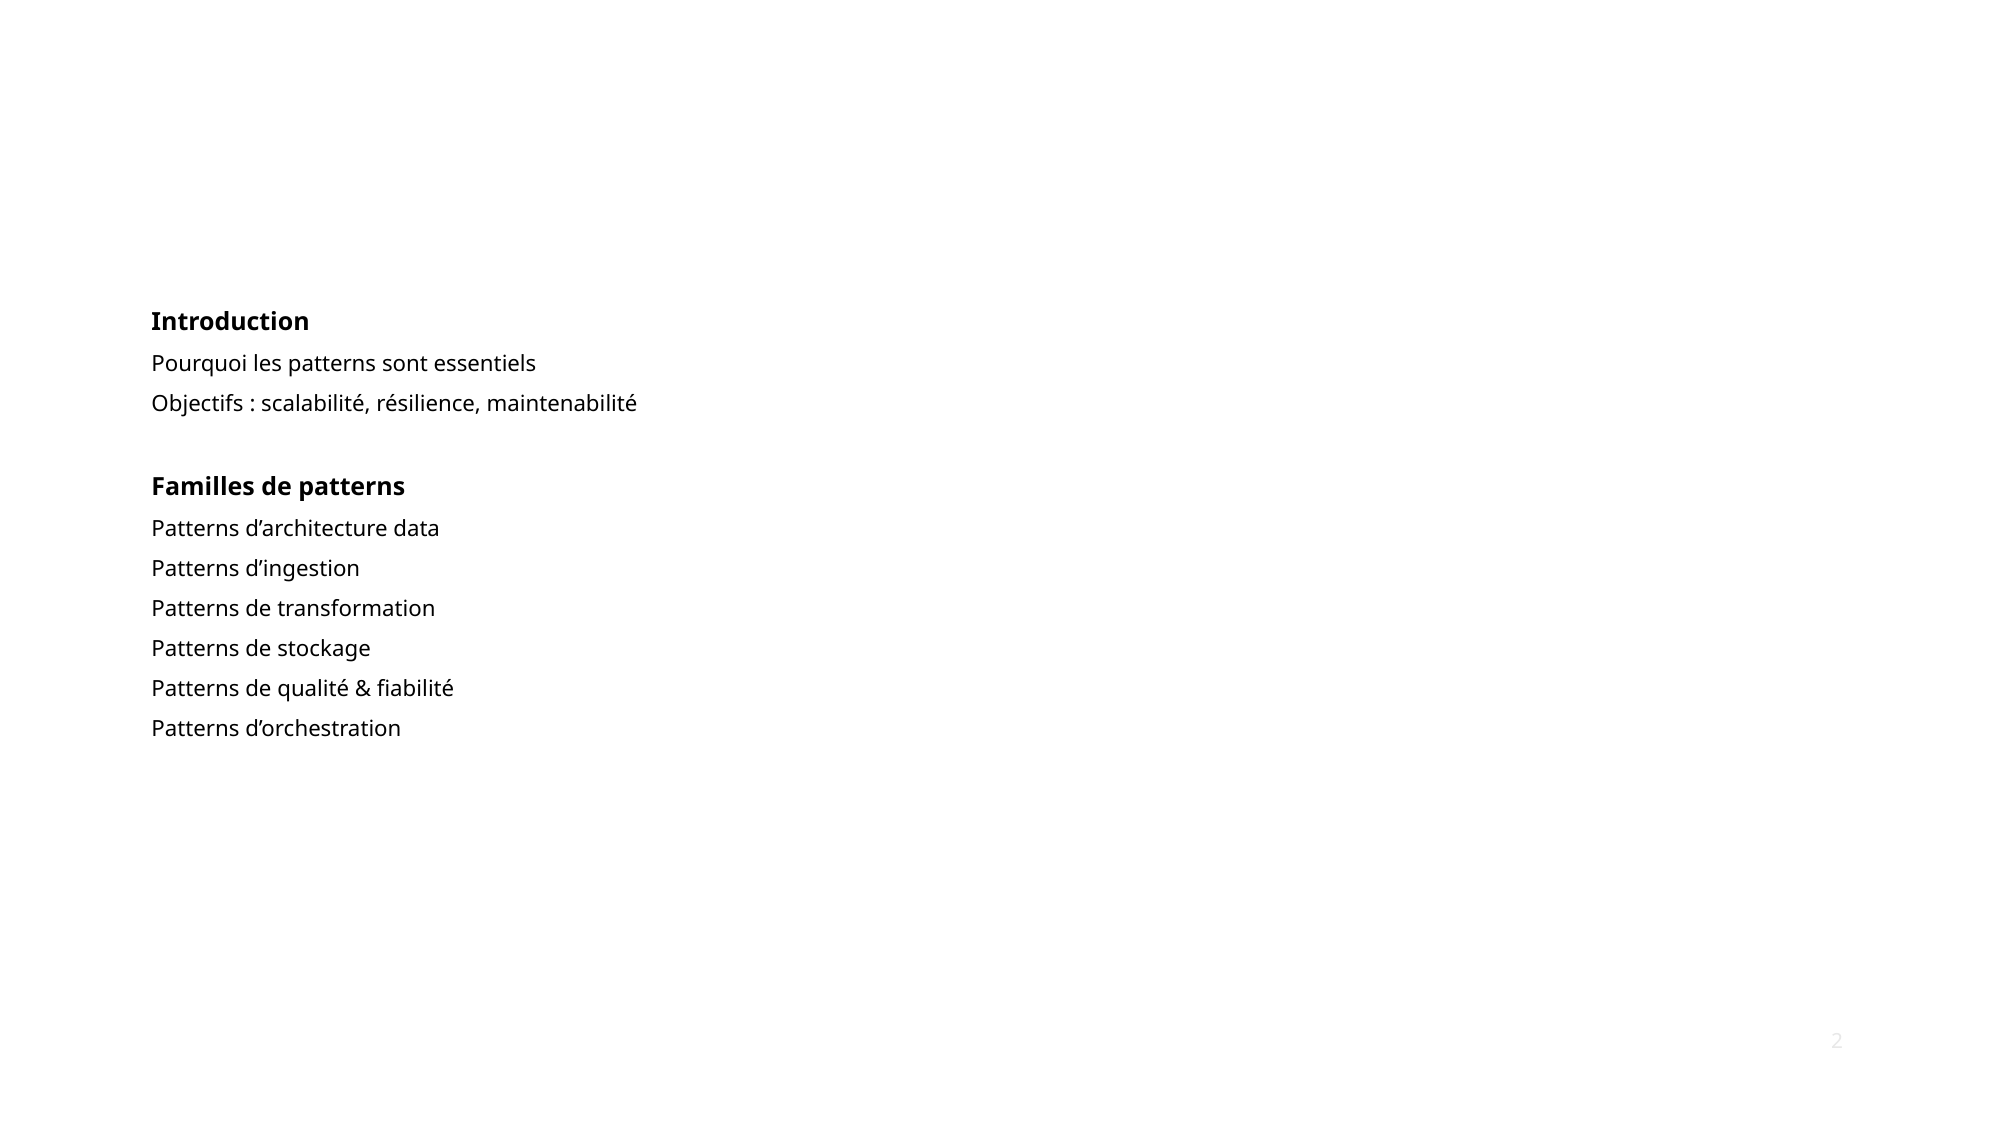

# Introduction Pourquoi les patterns sont essentiels Objectifs : scalabilité, résilience, maintenabilité Familles de patterns Patterns d’architecture data Patterns d’ingestion Patterns de transformation Patterns de stockage Patterns de qualité & fiabilité Patterns d’orchestration
2